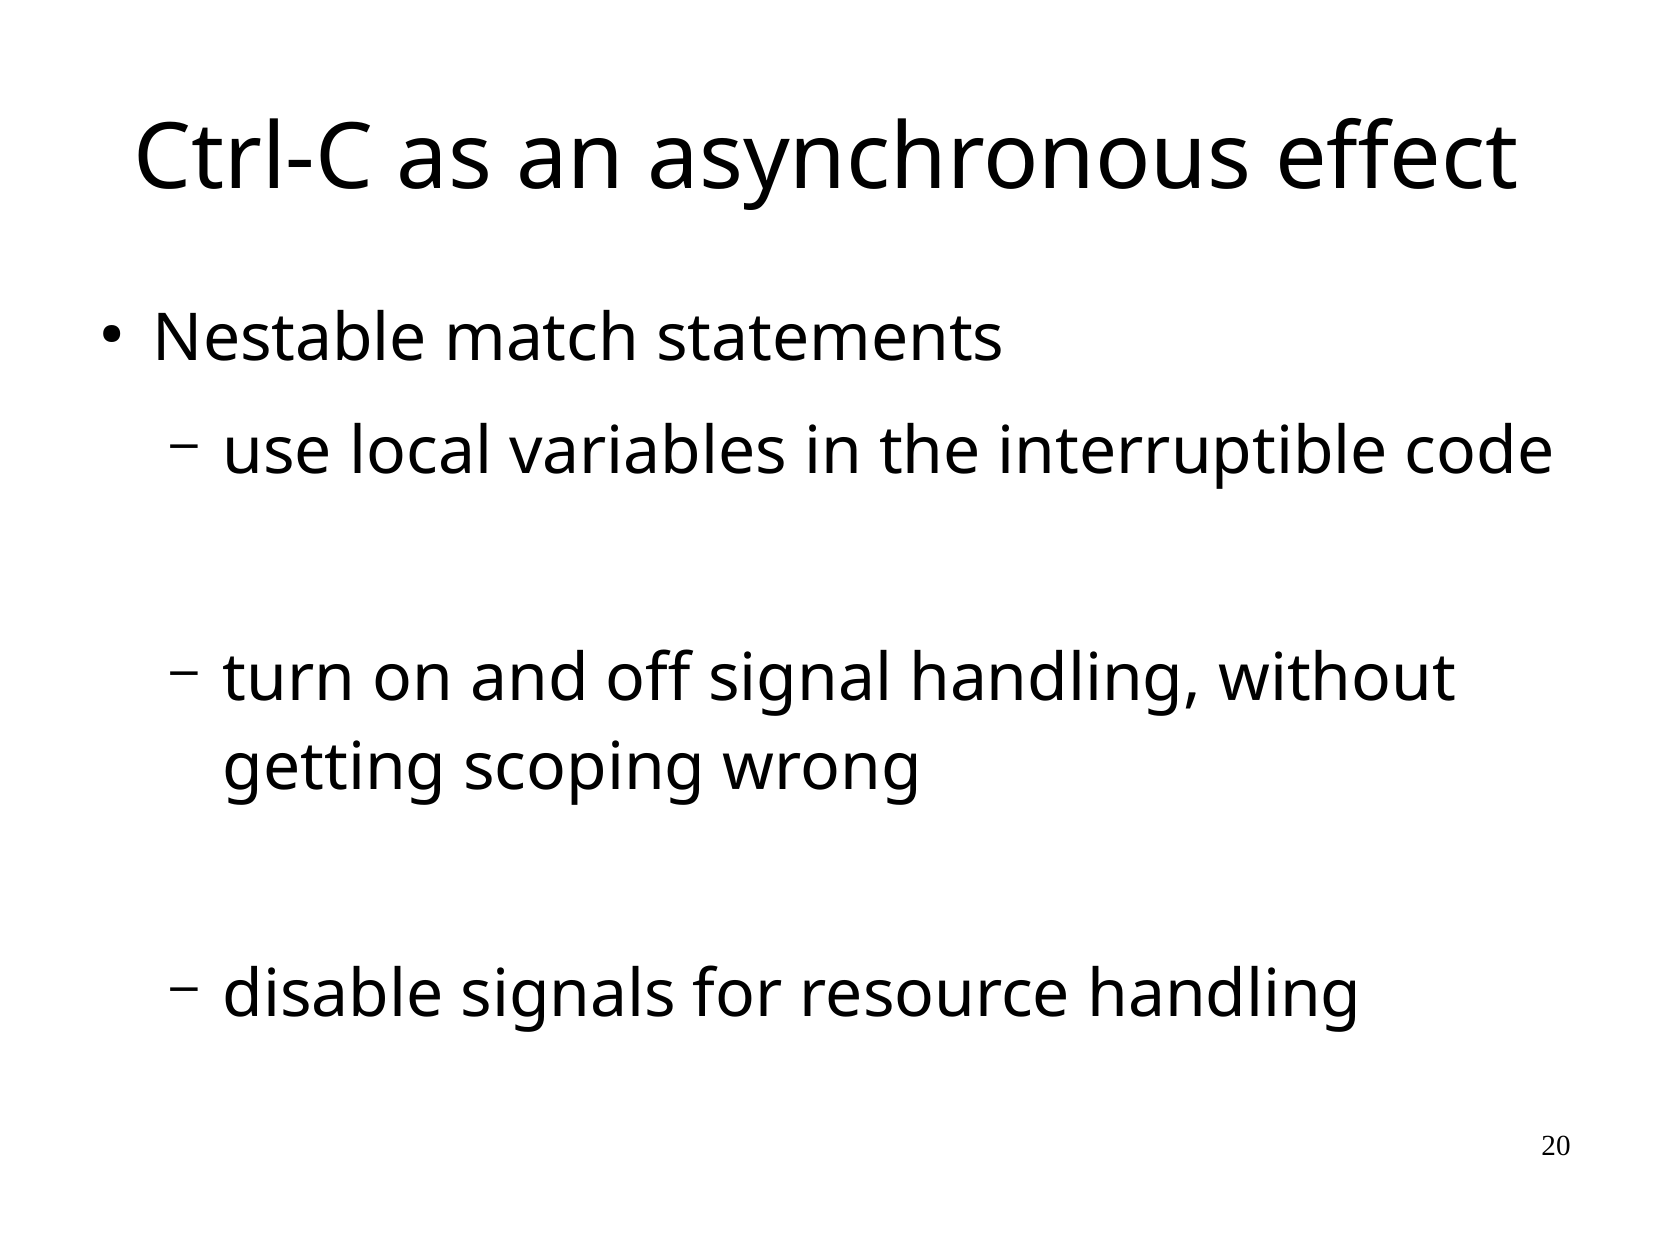

# Ctrl-C as an asynchronous effect
Nestable match statements
use local variables in the interruptible code
turn on and off signal handling, without getting scoping wrong
disable signals for resource handling
20